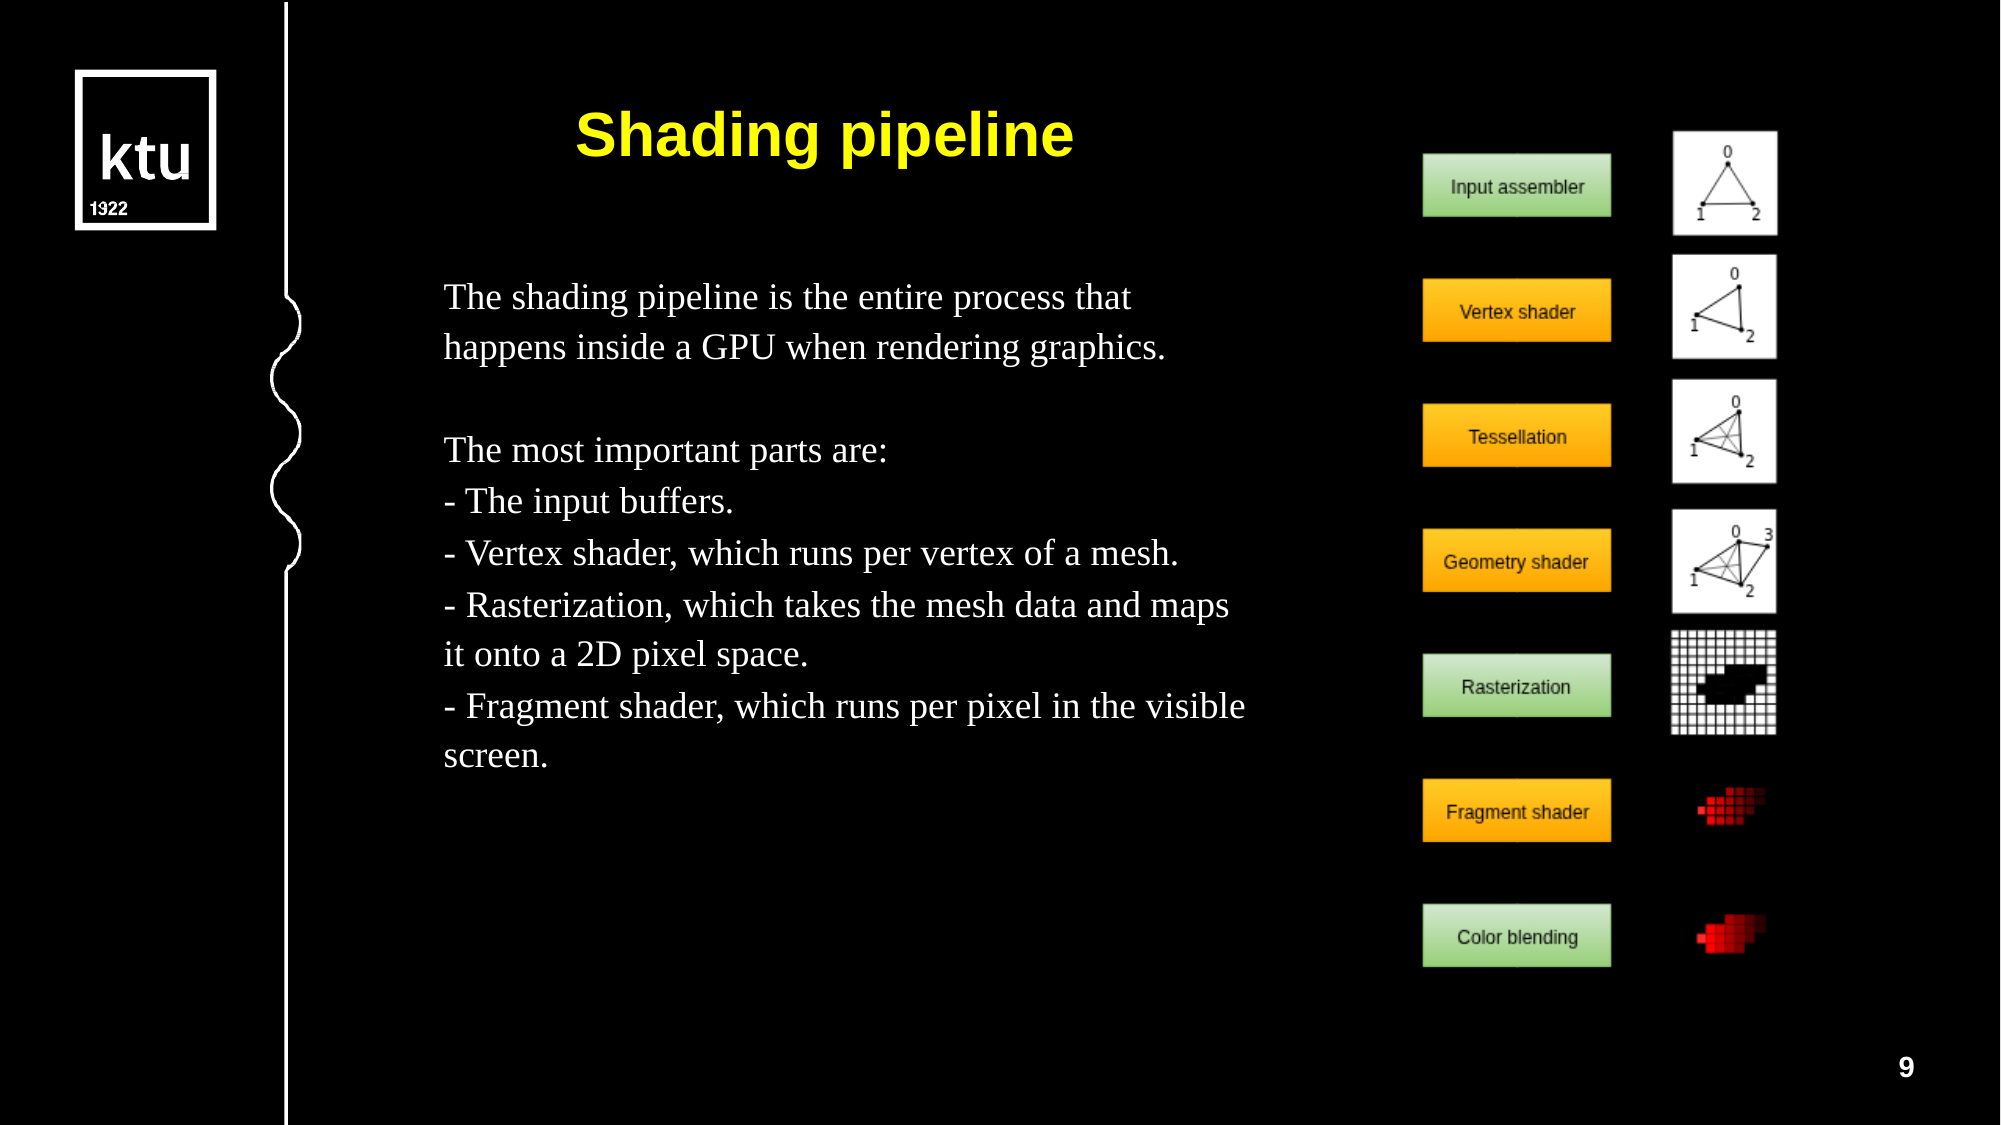

Shading pipeline
# The shading pipeline is the entire process that happens inside a GPU when rendering graphics.
The most important parts are:
- The input buffers.
- Vertex shader, which runs per vertex of a mesh.
- Rasterization, which takes the mesh data and maps it onto a 2D pixel space.
- Fragment shader, which runs per pixel in the visible screen.